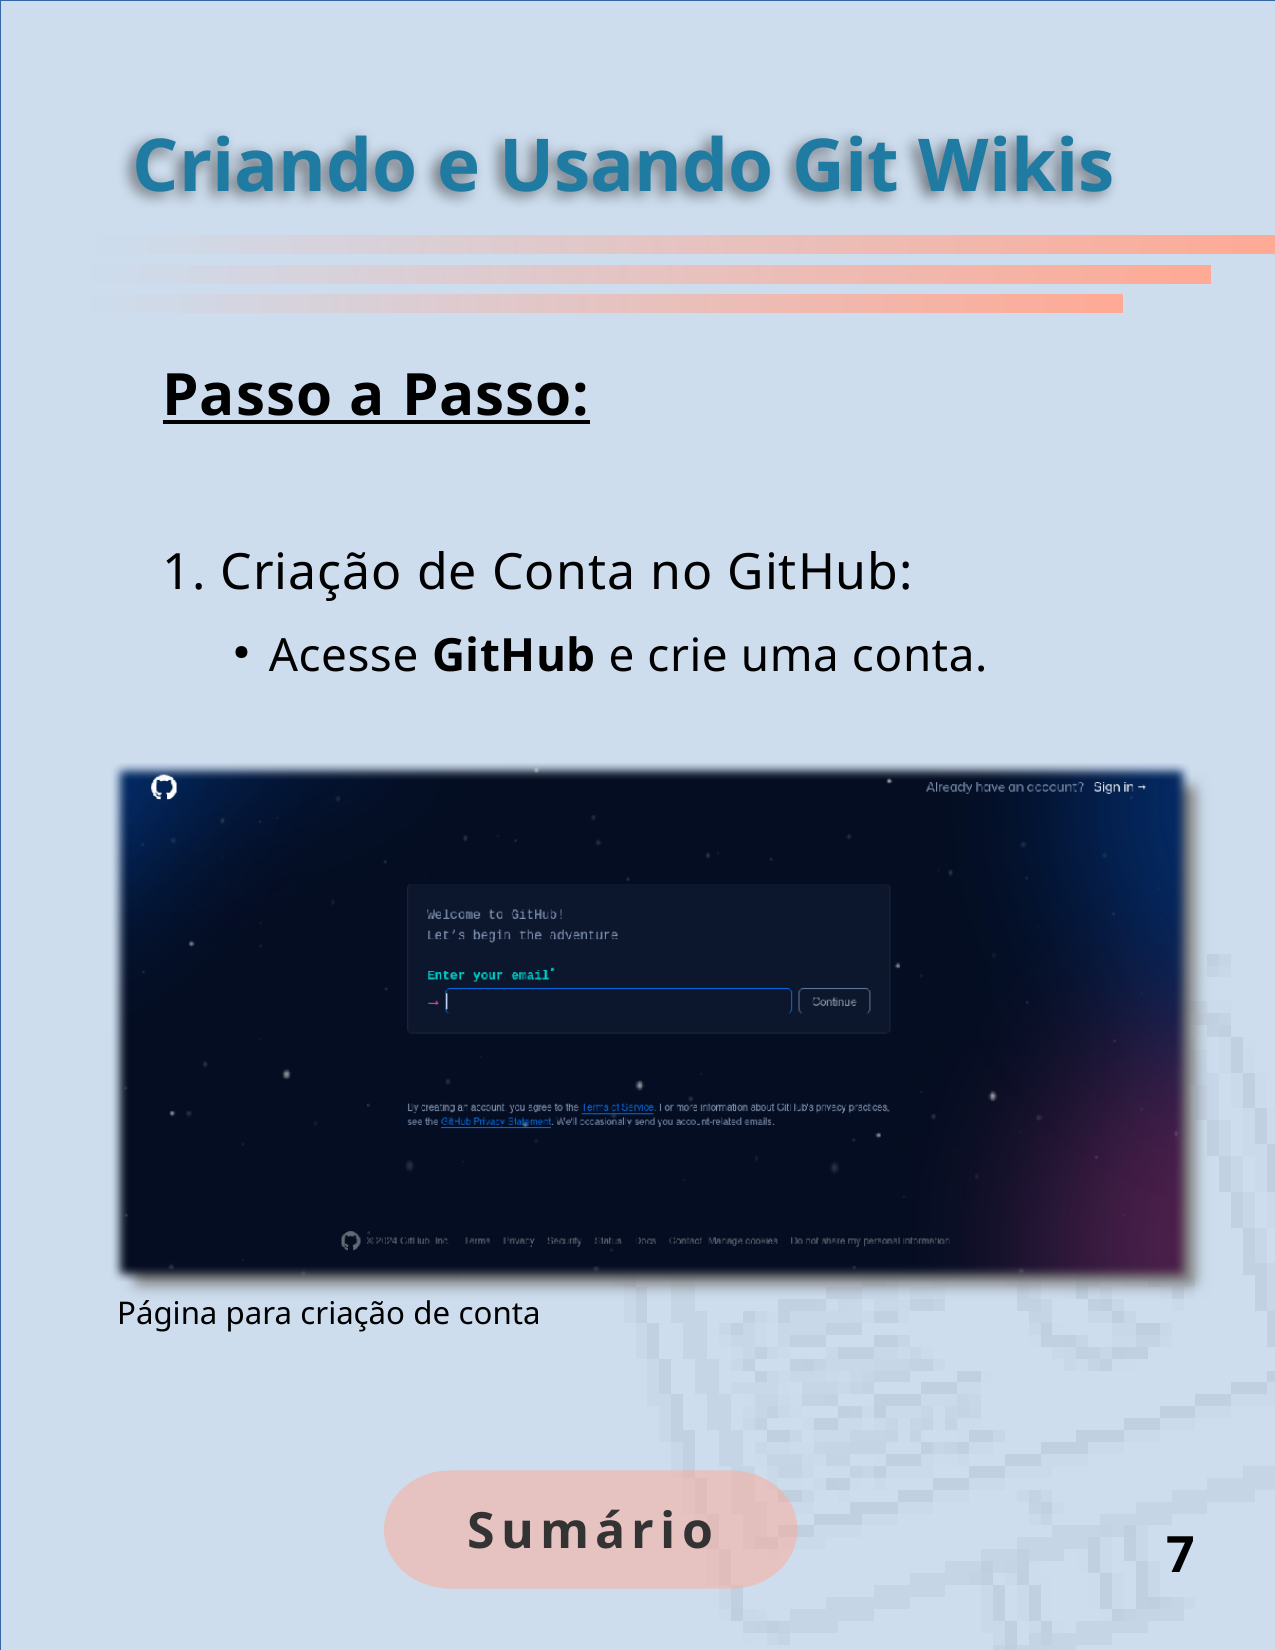

Criando e Usando Git Wikis
Passo a Passo:
1. Criação de Conta no GitHub:
Acesse GitHub e crie uma conta.
Página para criação de conta
Sumário
7